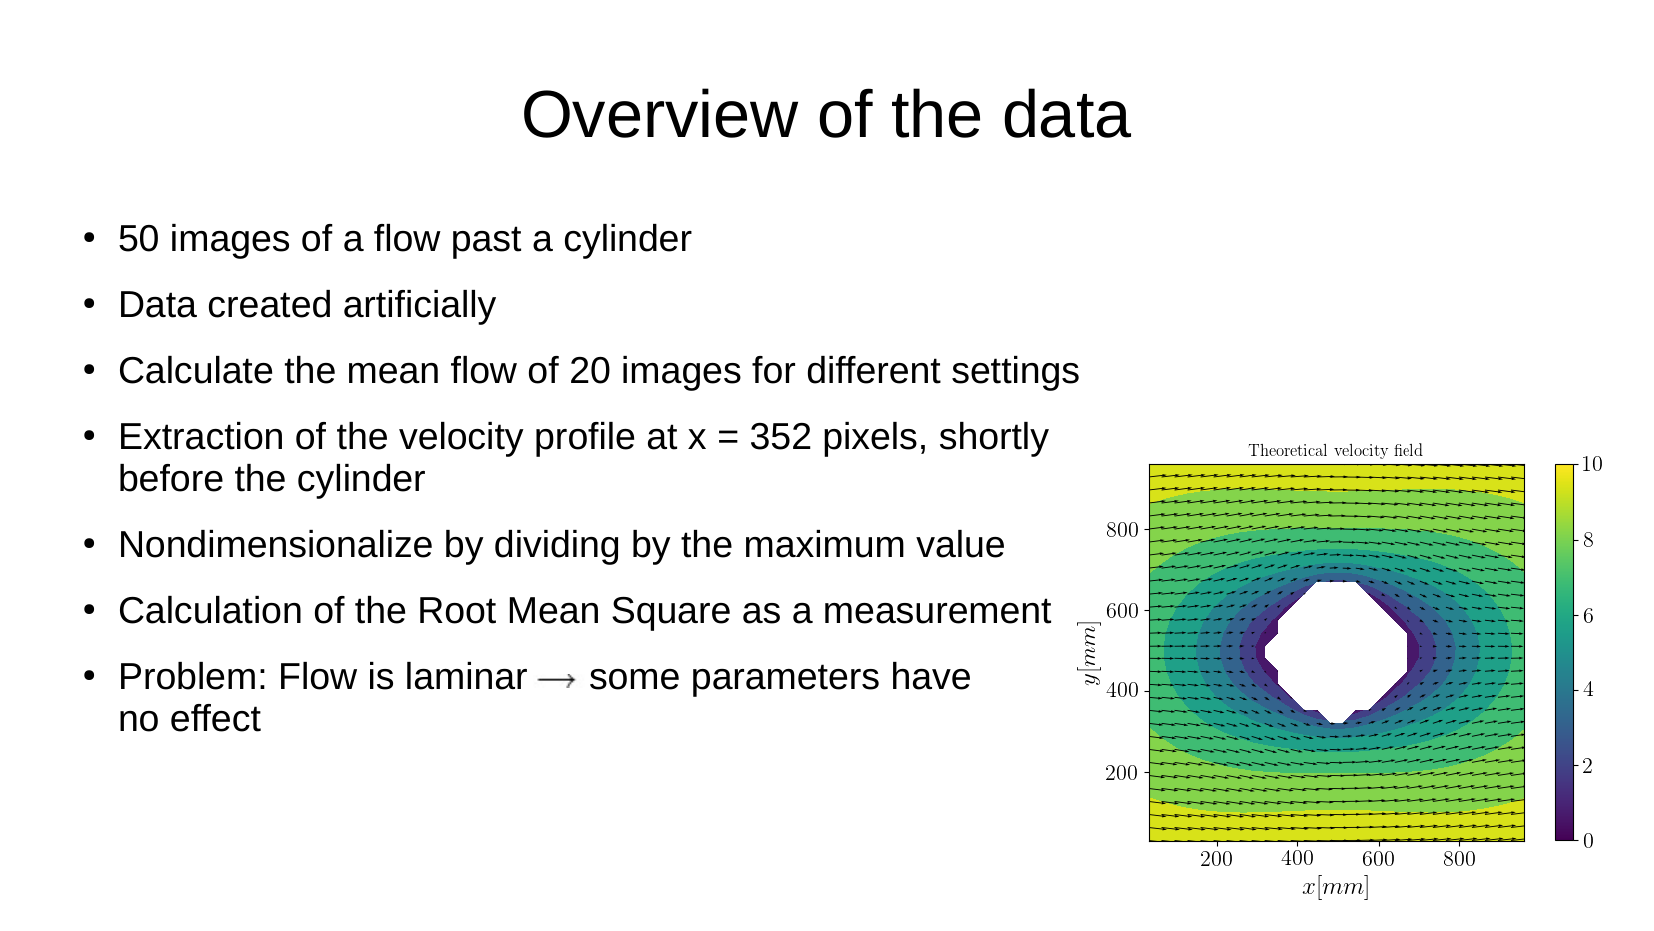

# Overview of the data
50 images of a flow past a cylinder
Data created artificially
Calculate the mean flow of 20 images for different settings
Extraction of the velocity profile at x = 352 pixels, shortly
before the cylinder
Nondimensionalize by dividing by the maximum value
Calculation of the Root Mean Square as a measurement
Problem: Flow is laminar	 some parameters have
no effect